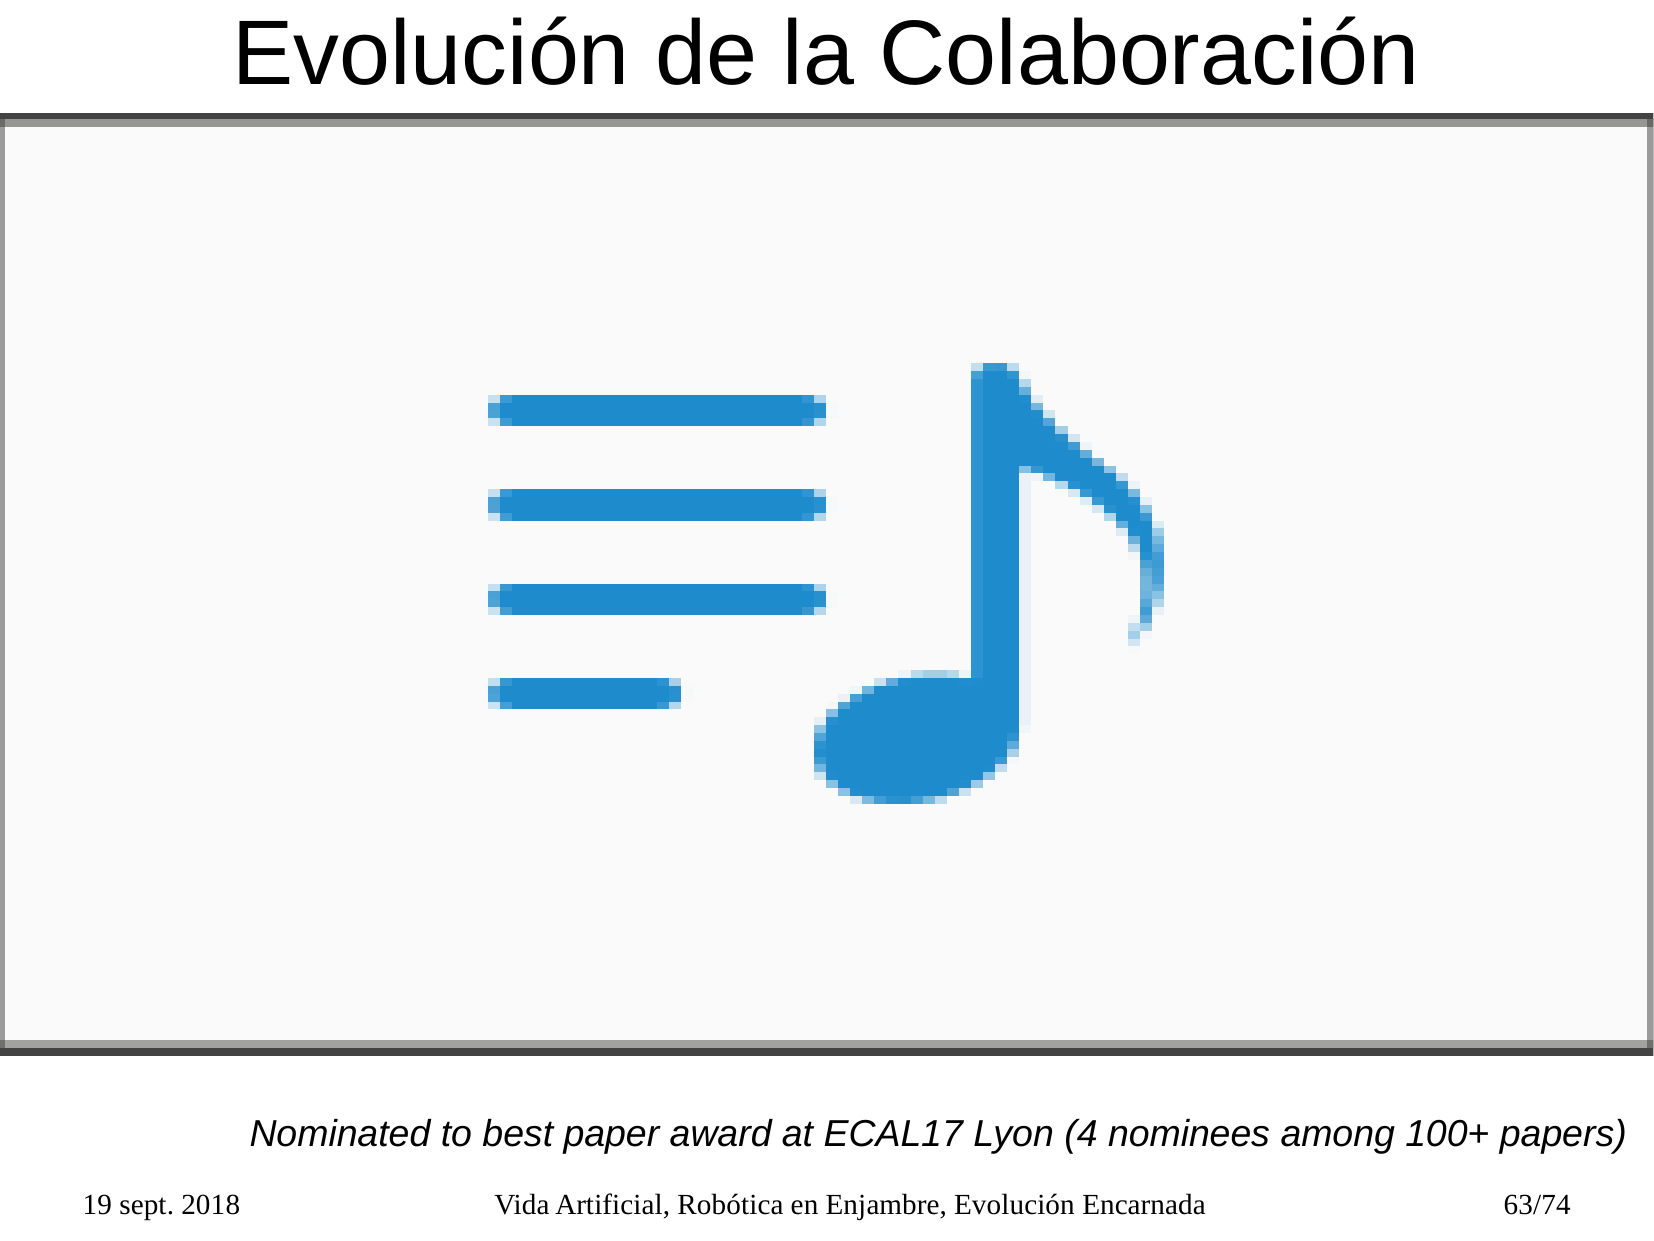

# Evolución de la Colaboración
Nominated to best paper award at ECAL17 Lyon (4 nominees among 100+ papers)
19 sept. 2018
Vida Artificial, Robótica en Enjambre, Evolución Encarnada
63